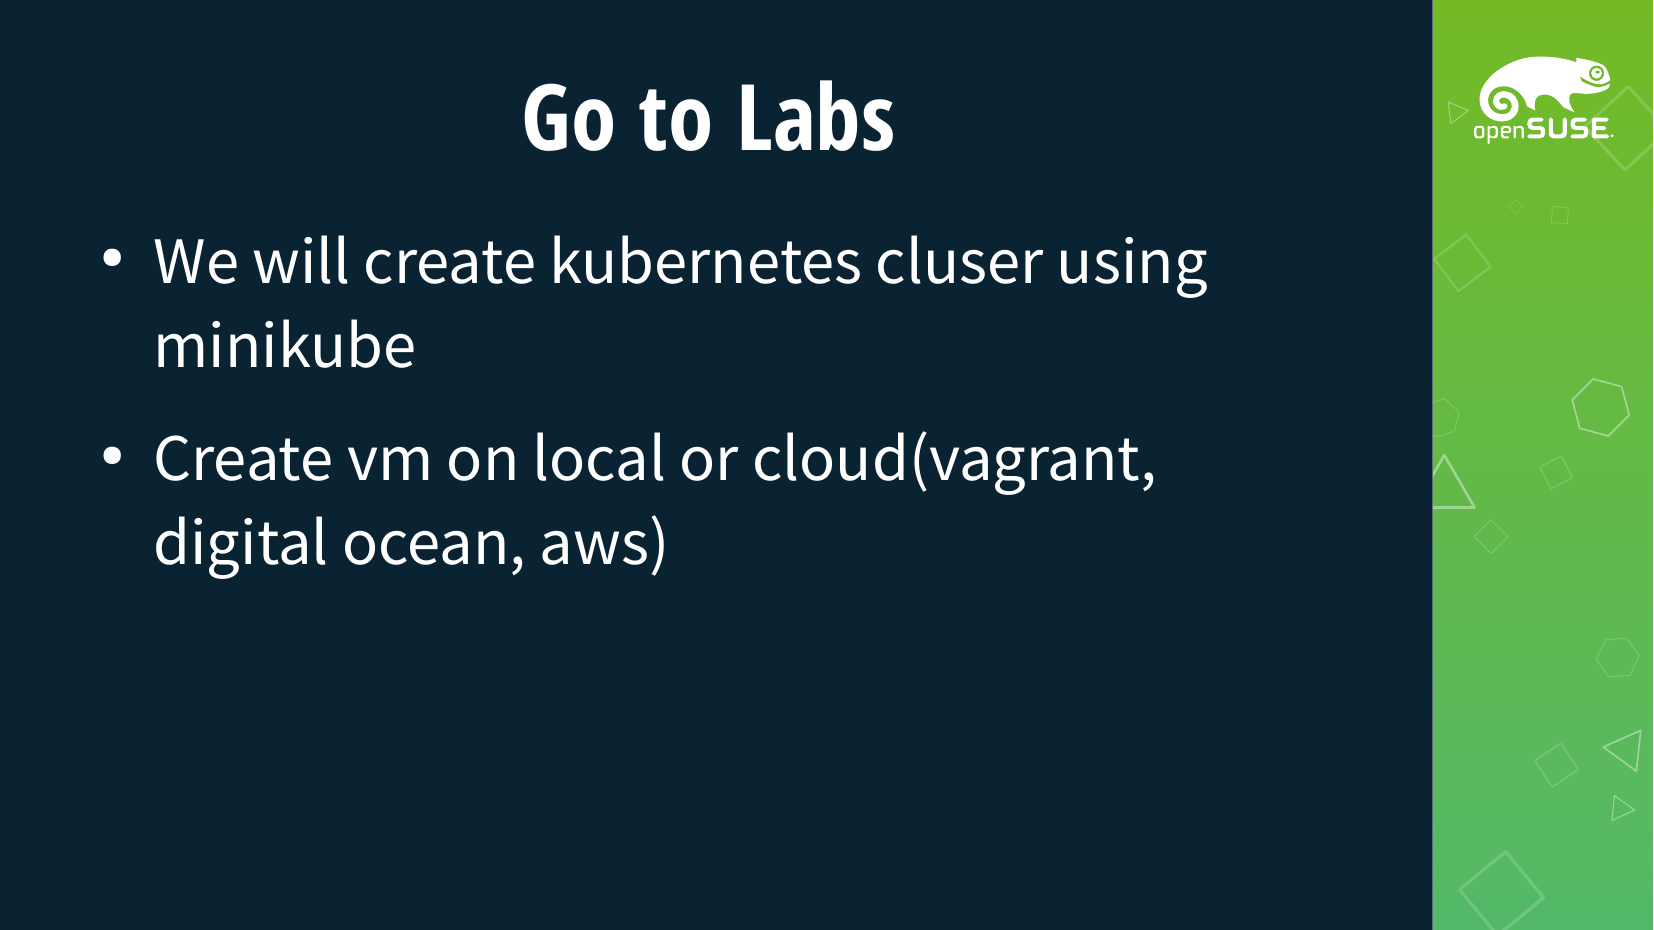

# Go to Labs
We will create kubernetes cluser using minikube
Create vm on local or cloud(vagrant, digital ocean, aws)